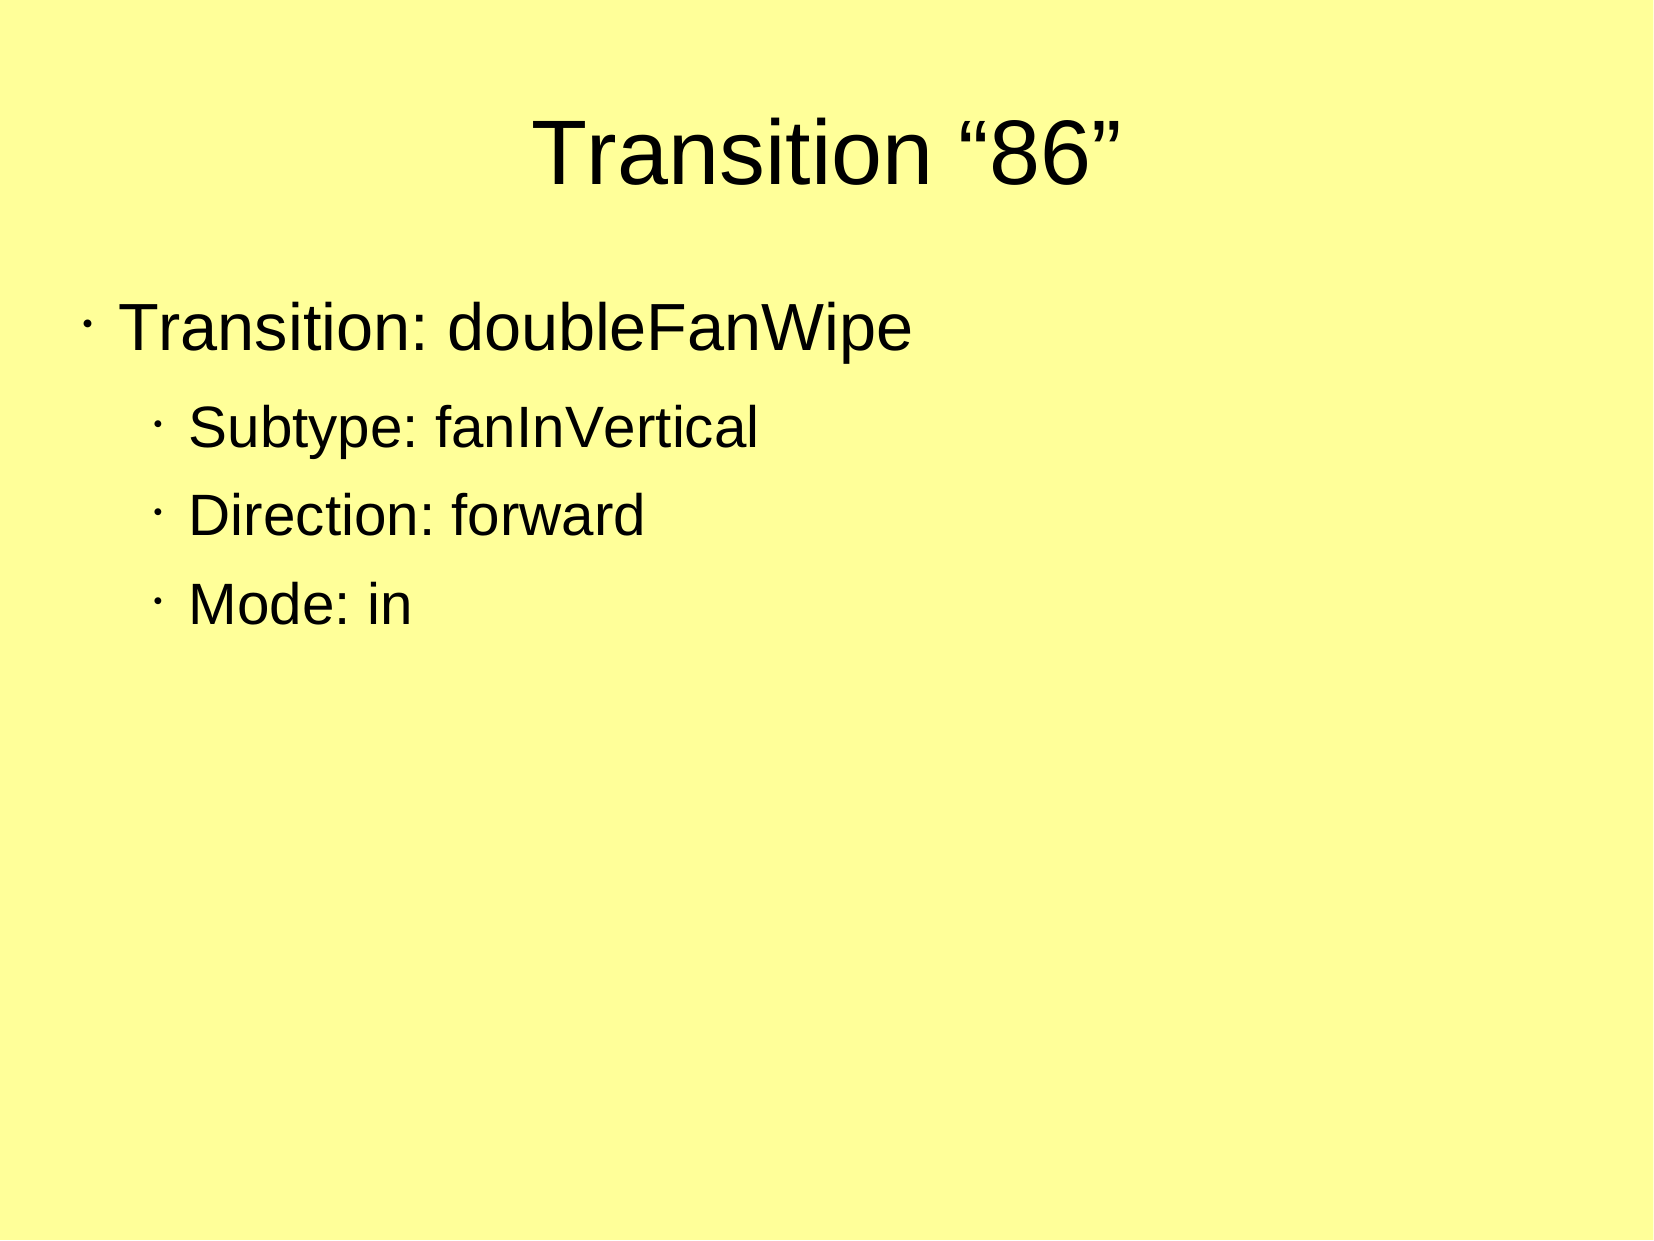

# Transition “86”
Transition: doubleFanWipe
Subtype: fanInVertical
Direction: forward
Mode: in